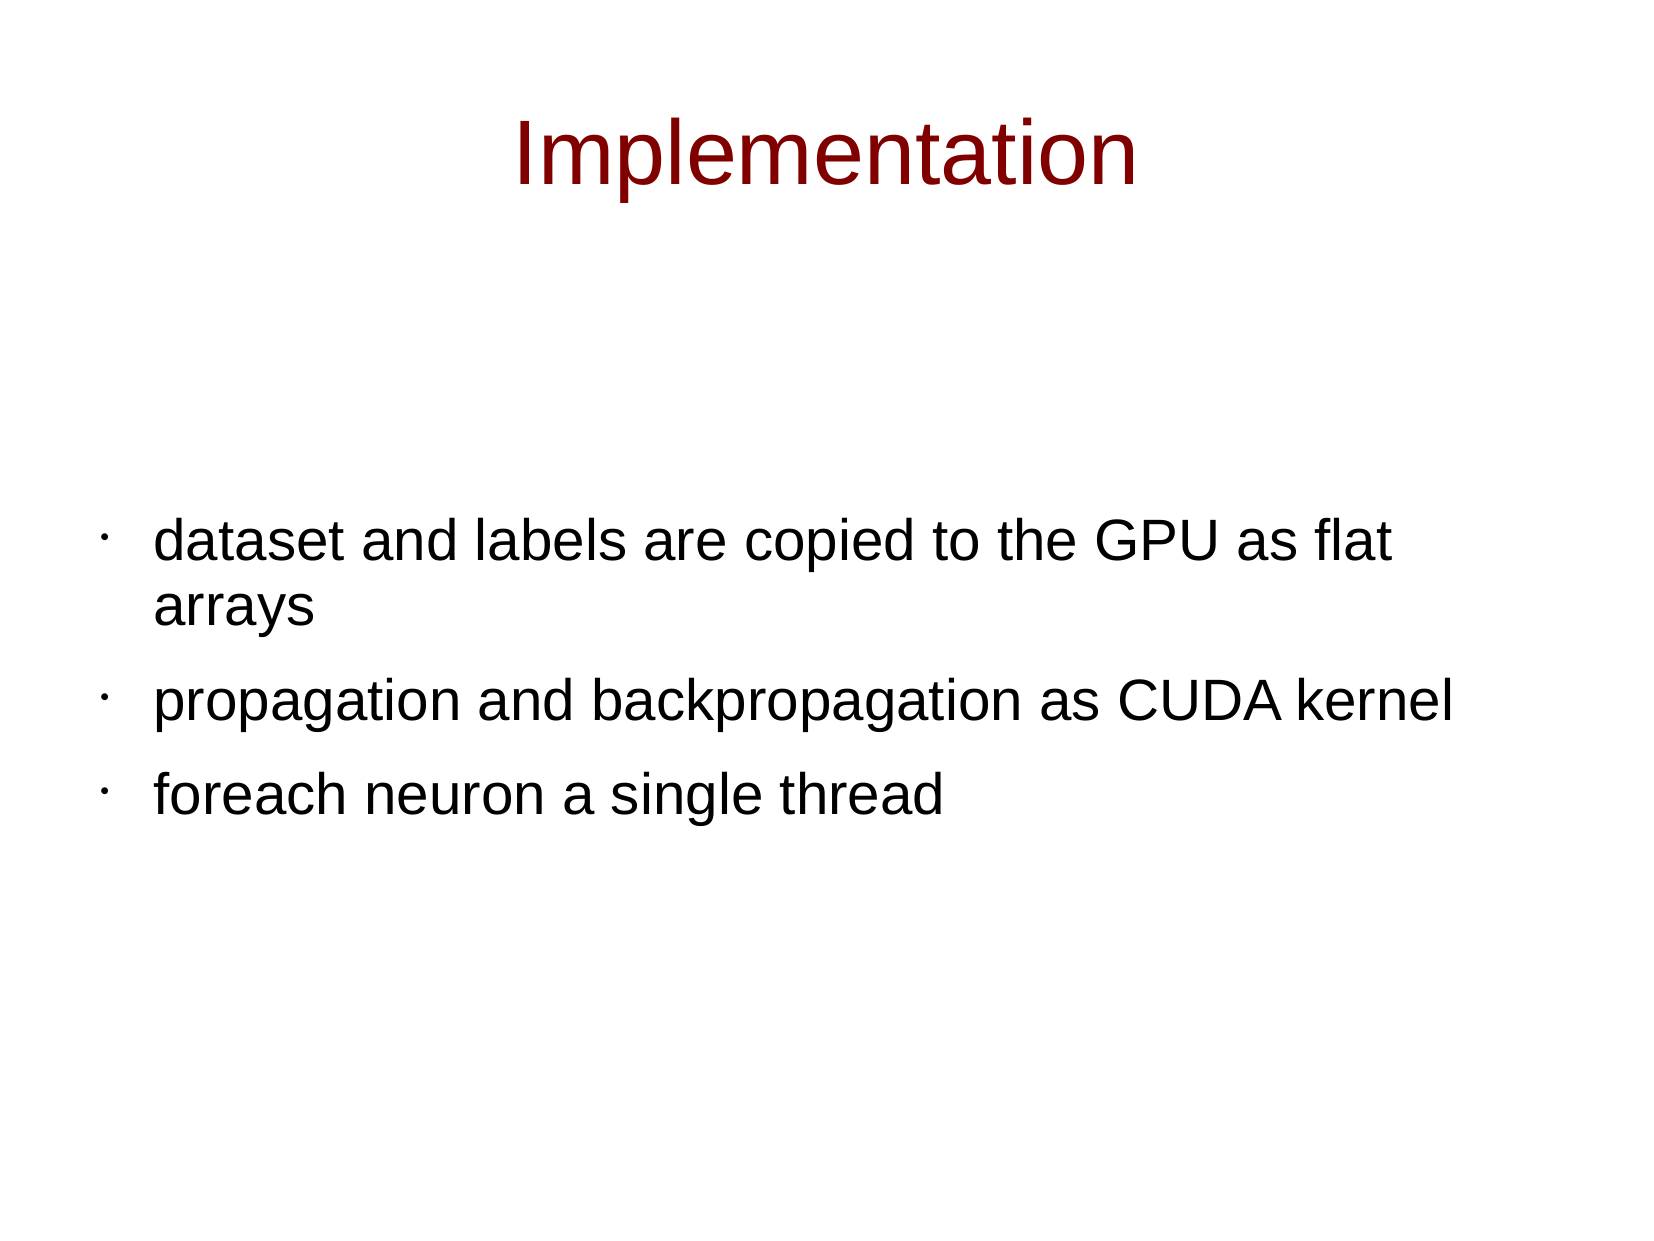

# Implementation
dataset and labels are copied to the GPU as flat arrays
propagation and backpropagation as CUDA kernel
foreach neuron a single thread